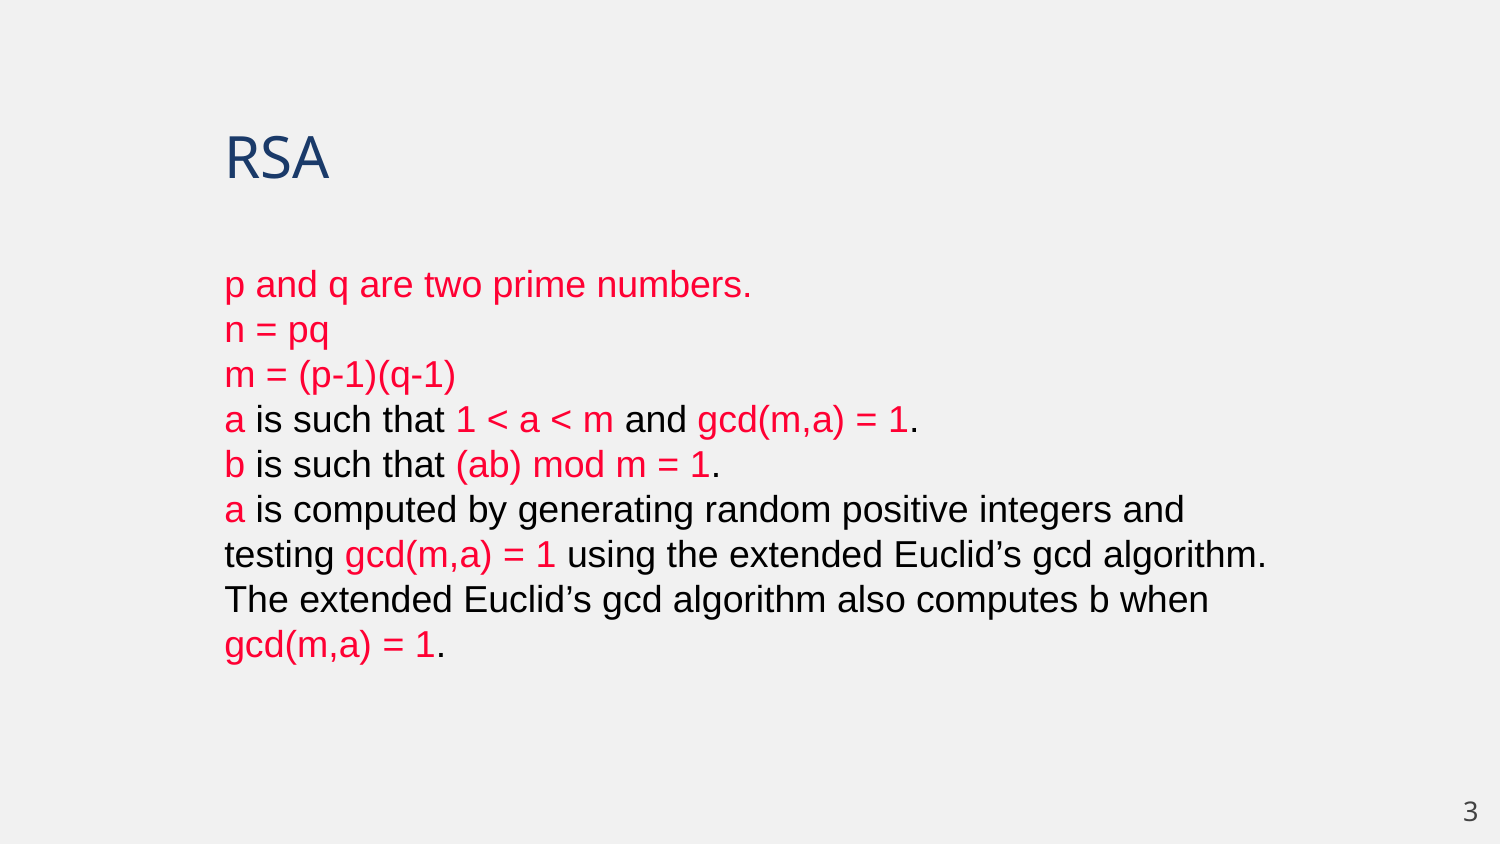

RSA
p and q are two prime numbers.
n = pq
m = (p-1)(q-1)
a is such that 1 < a < m and gcd(m,a) = 1.
b is such that (ab) mod m = 1.
a is computed by generating random positive integers and testing gcd(m,a) = 1 using the extended Euclid’s gcd algorithm.
The extended Euclid’s gcd algorithm also computes b when gcd(m,a) = 1.